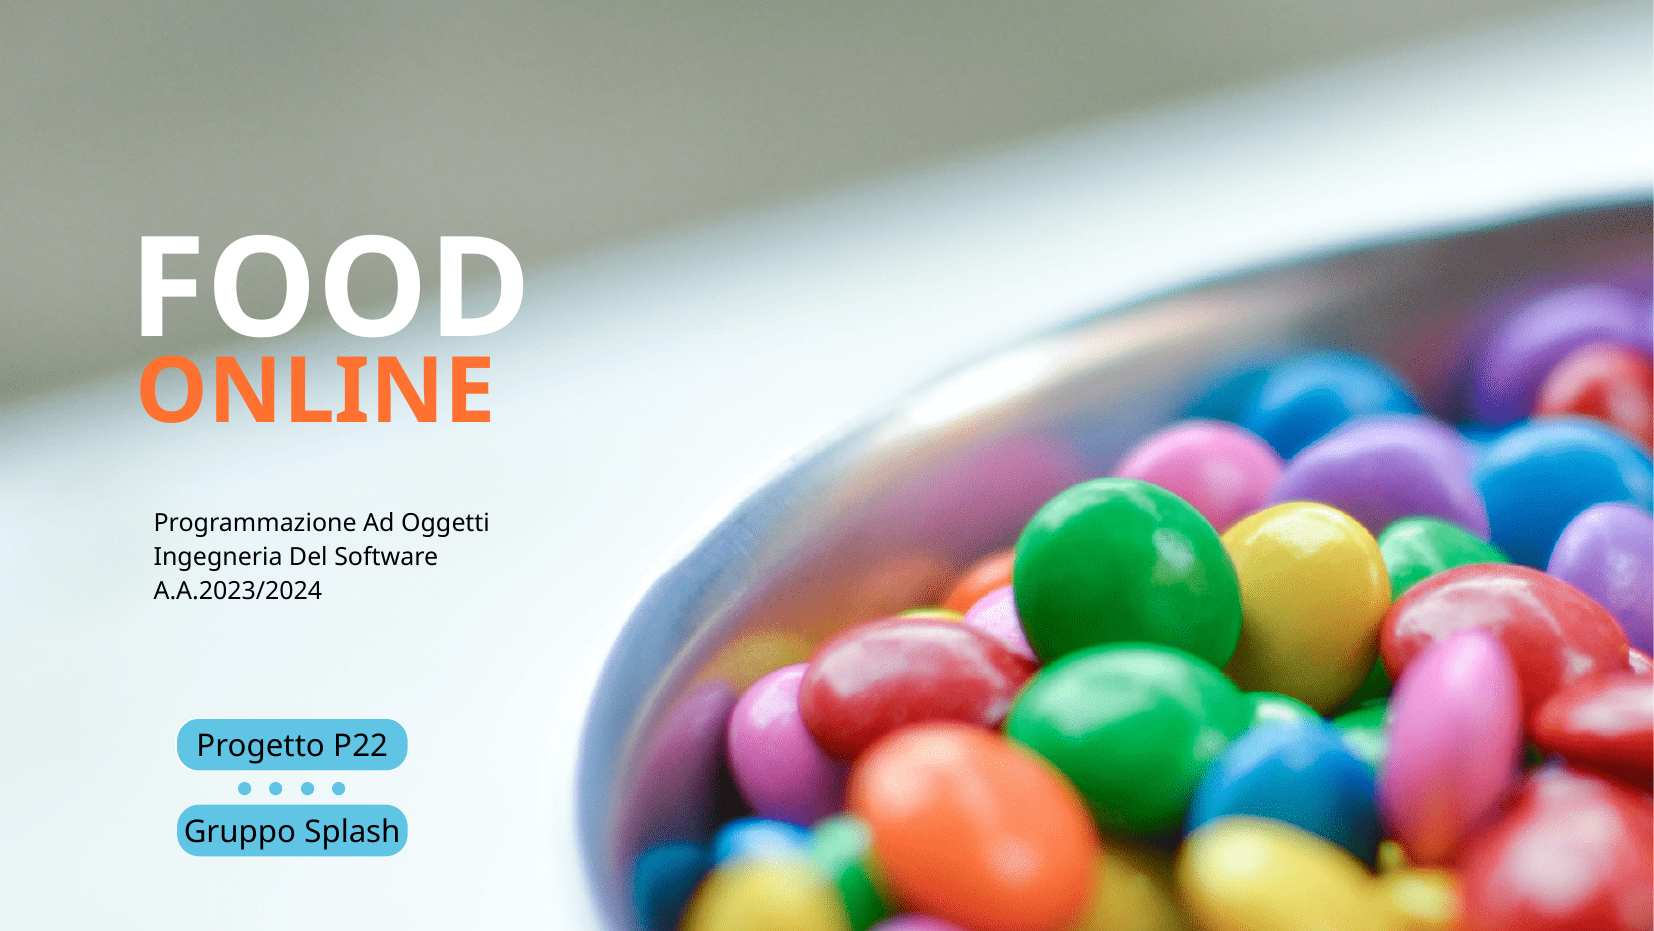

FOOD
ONLINE
# Programmazione Ad Oggetti Ingegneria Del Software A.A.2023/2024
Progetto P22
Gruppo Splash